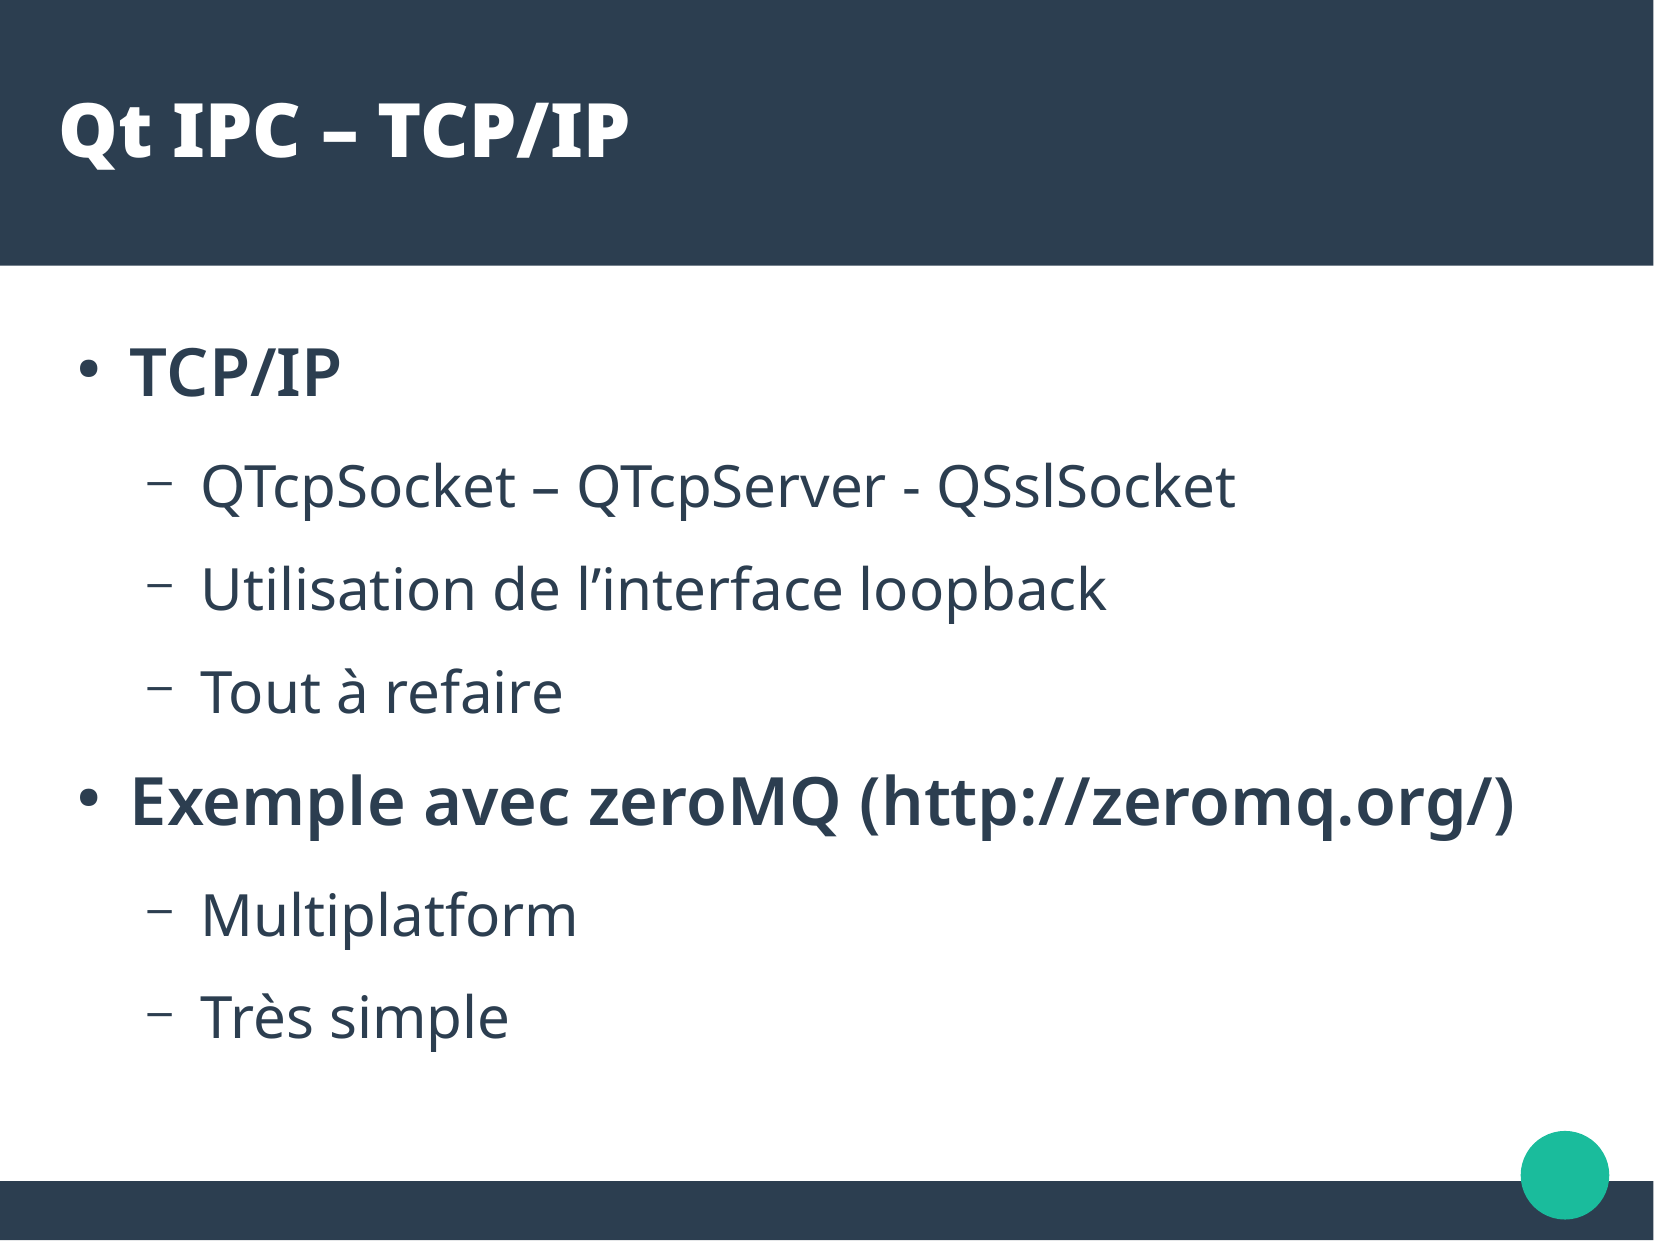

# Qt IPC – TCP/IP
TCP/IP
QTcpSocket – QTcpServer - QSslSocket
Utilisation de l’interface loopback
Tout à refaire
Exemple avec zeroMQ (http://zeromq.org/)
Multiplatform
Très simple